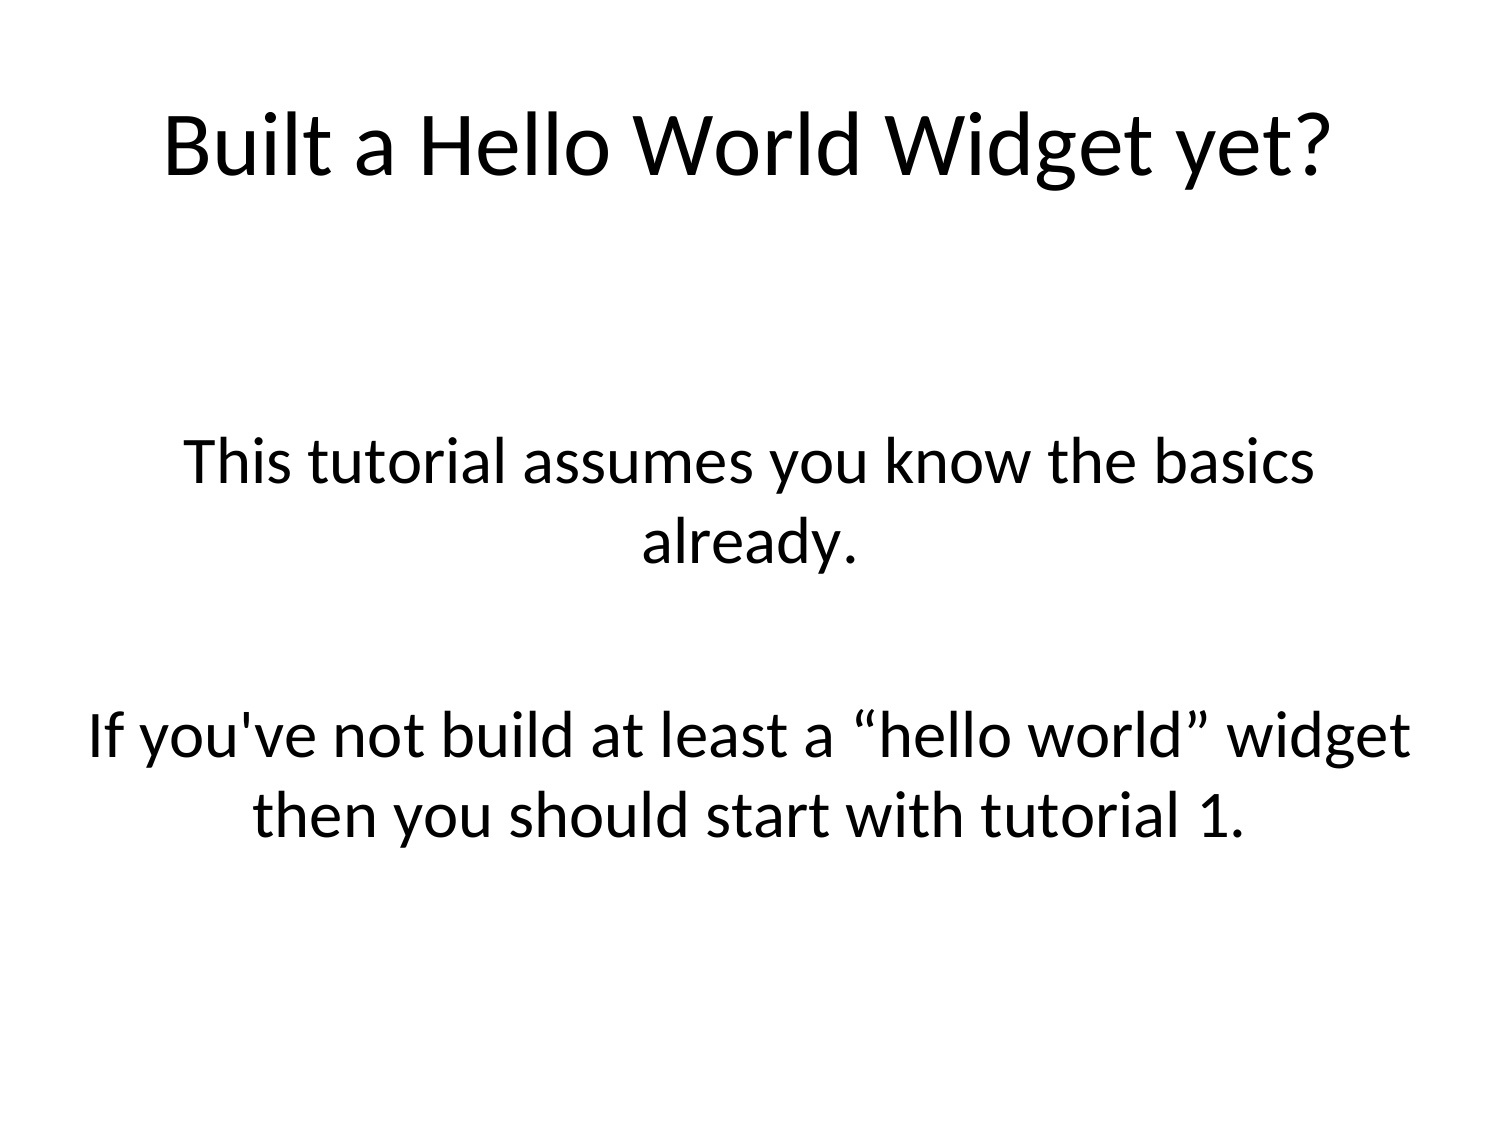

# Built a Hello World Widget yet?
This tutorial assumes you know the basics already.
If you've not build at least a “hello world” widget then you should start with tutorial 1.